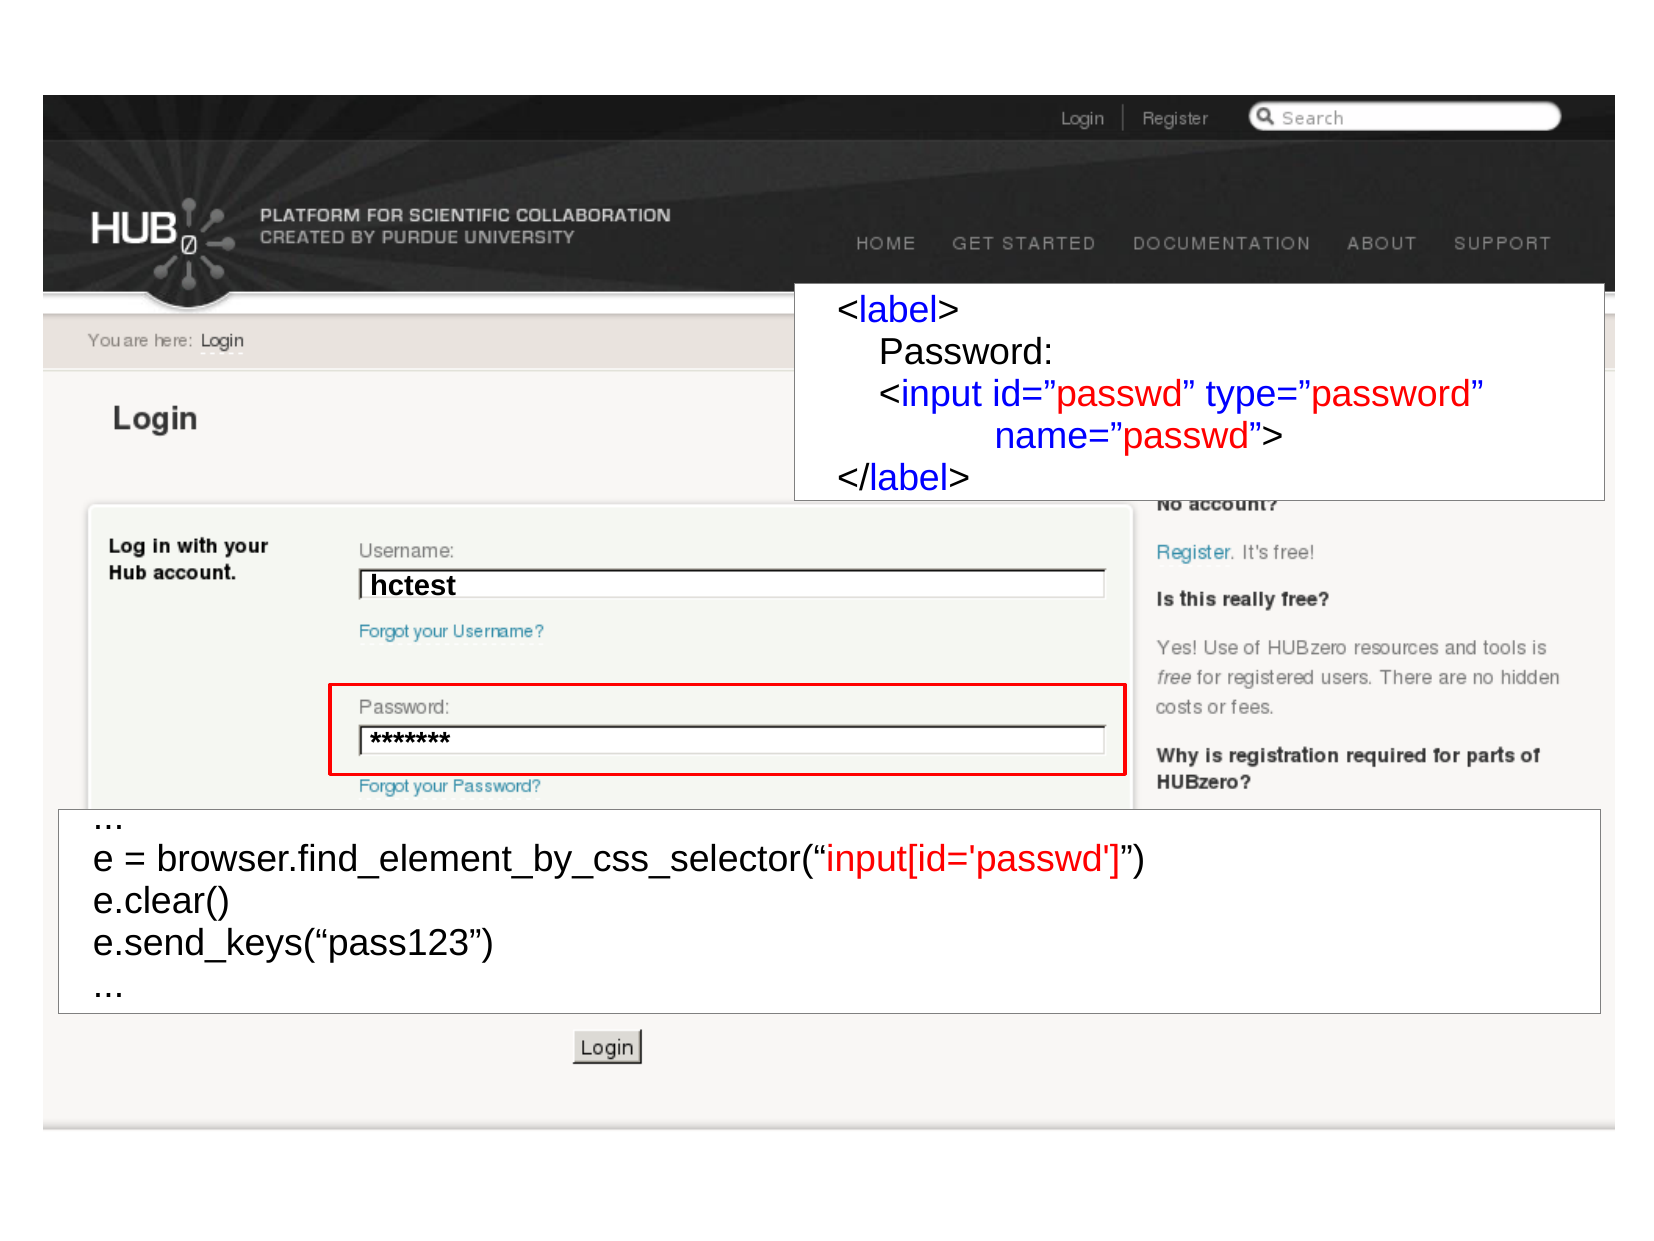

<label>
 Password:
 <input id=”passwd” type=”password”
 name=”passwd”>
</label>
hctest
*******
...
e = browser.find_element_by_css_selector(“input[id='passwd']”)
e.clear()
e.send_keys(“pass123”)
...